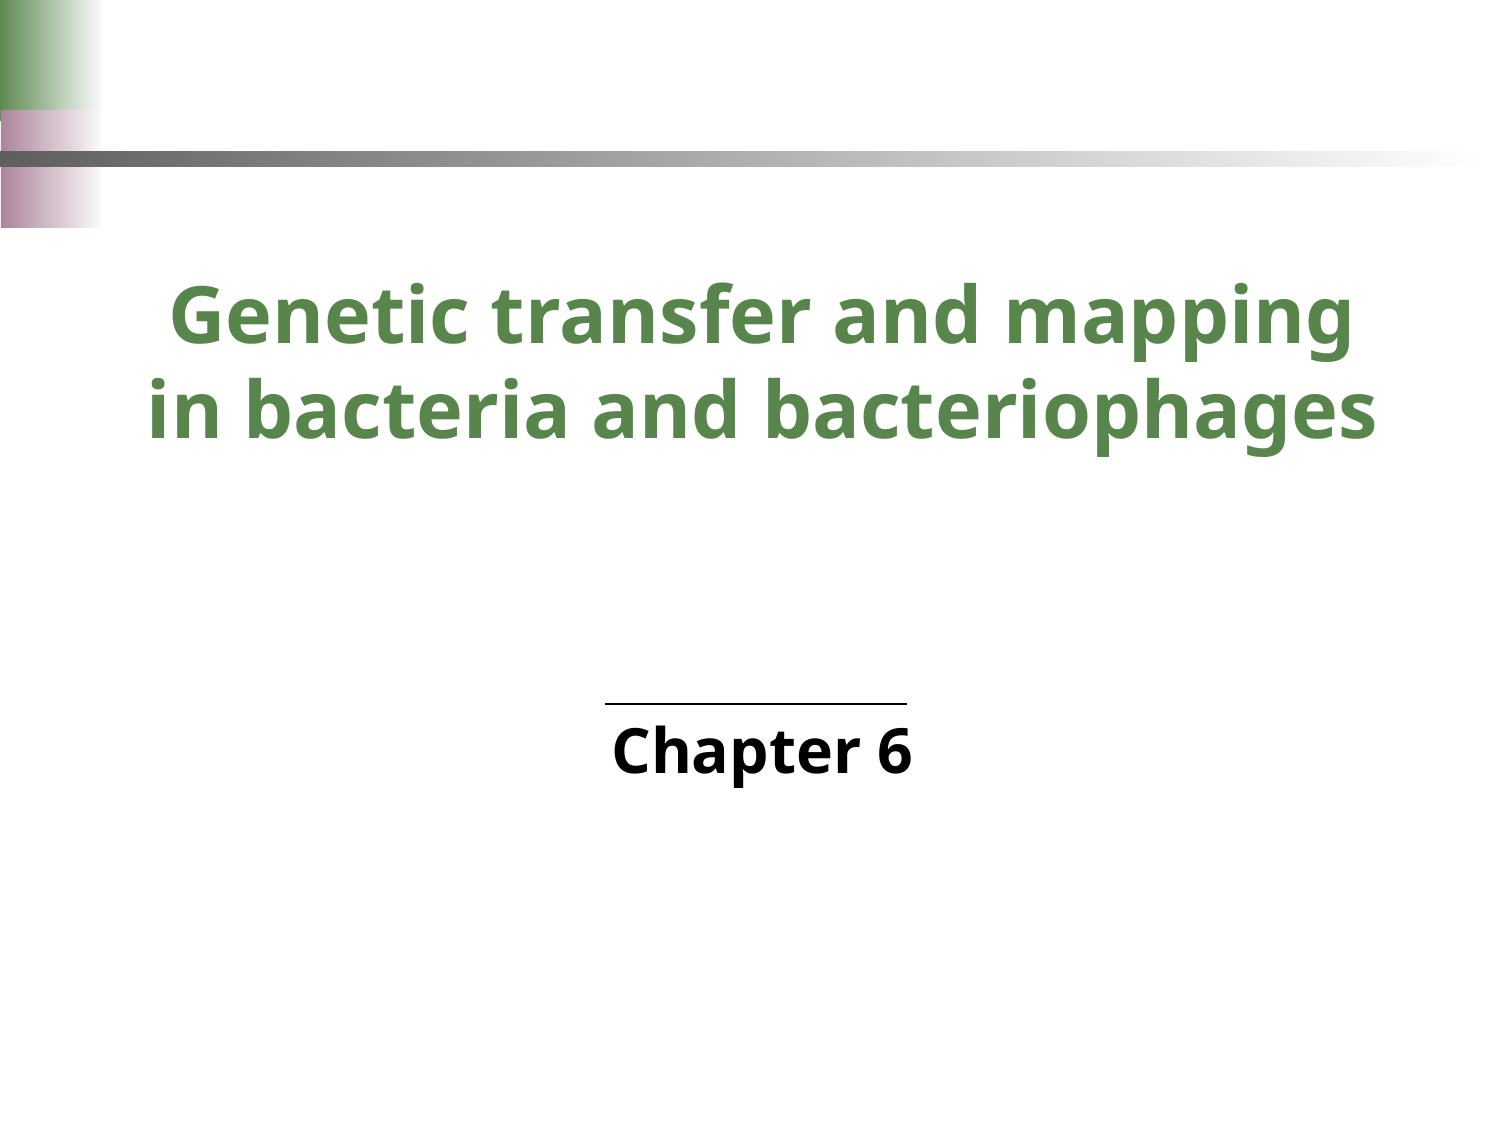

Genetic transfer and mapping in bacteria and bacteriophages
# Chapter 6